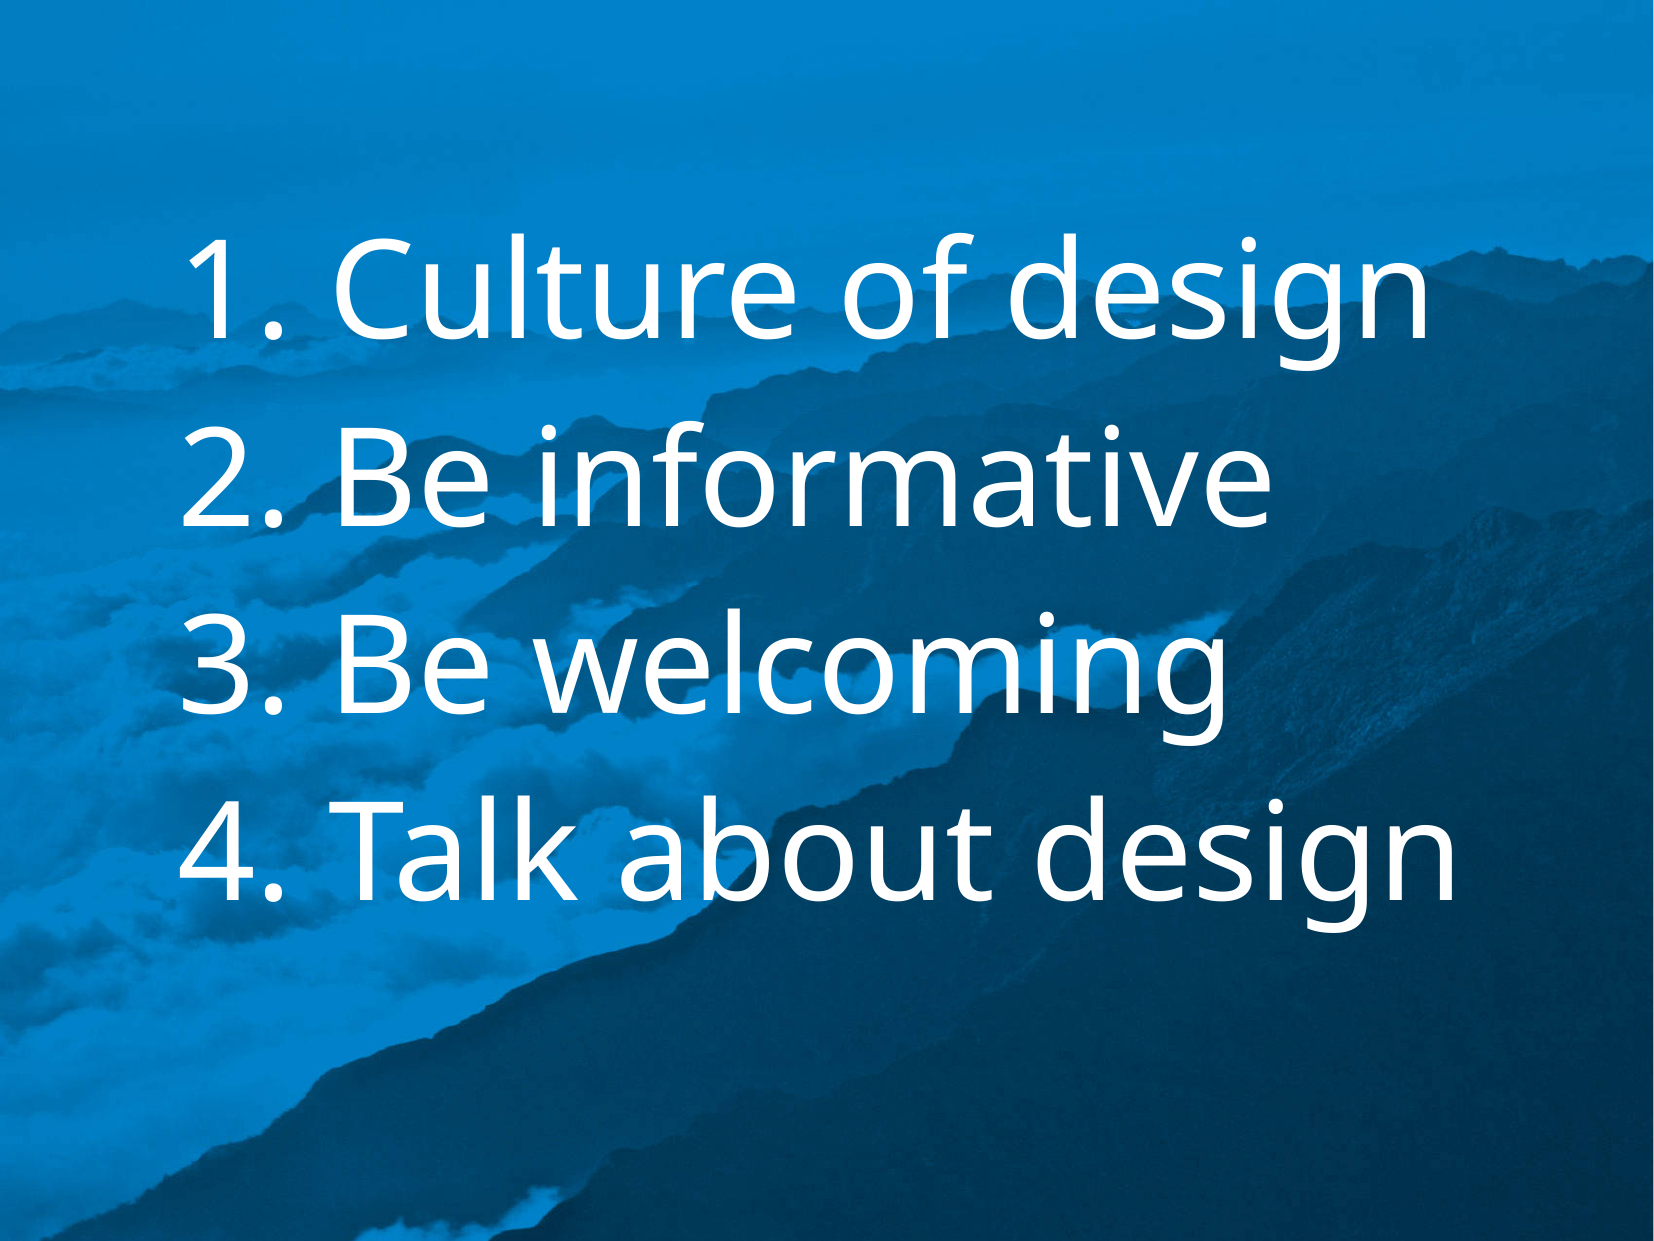

# 1. Culture of design 2. Be informative 3. Be welcoming 4. Talk about design